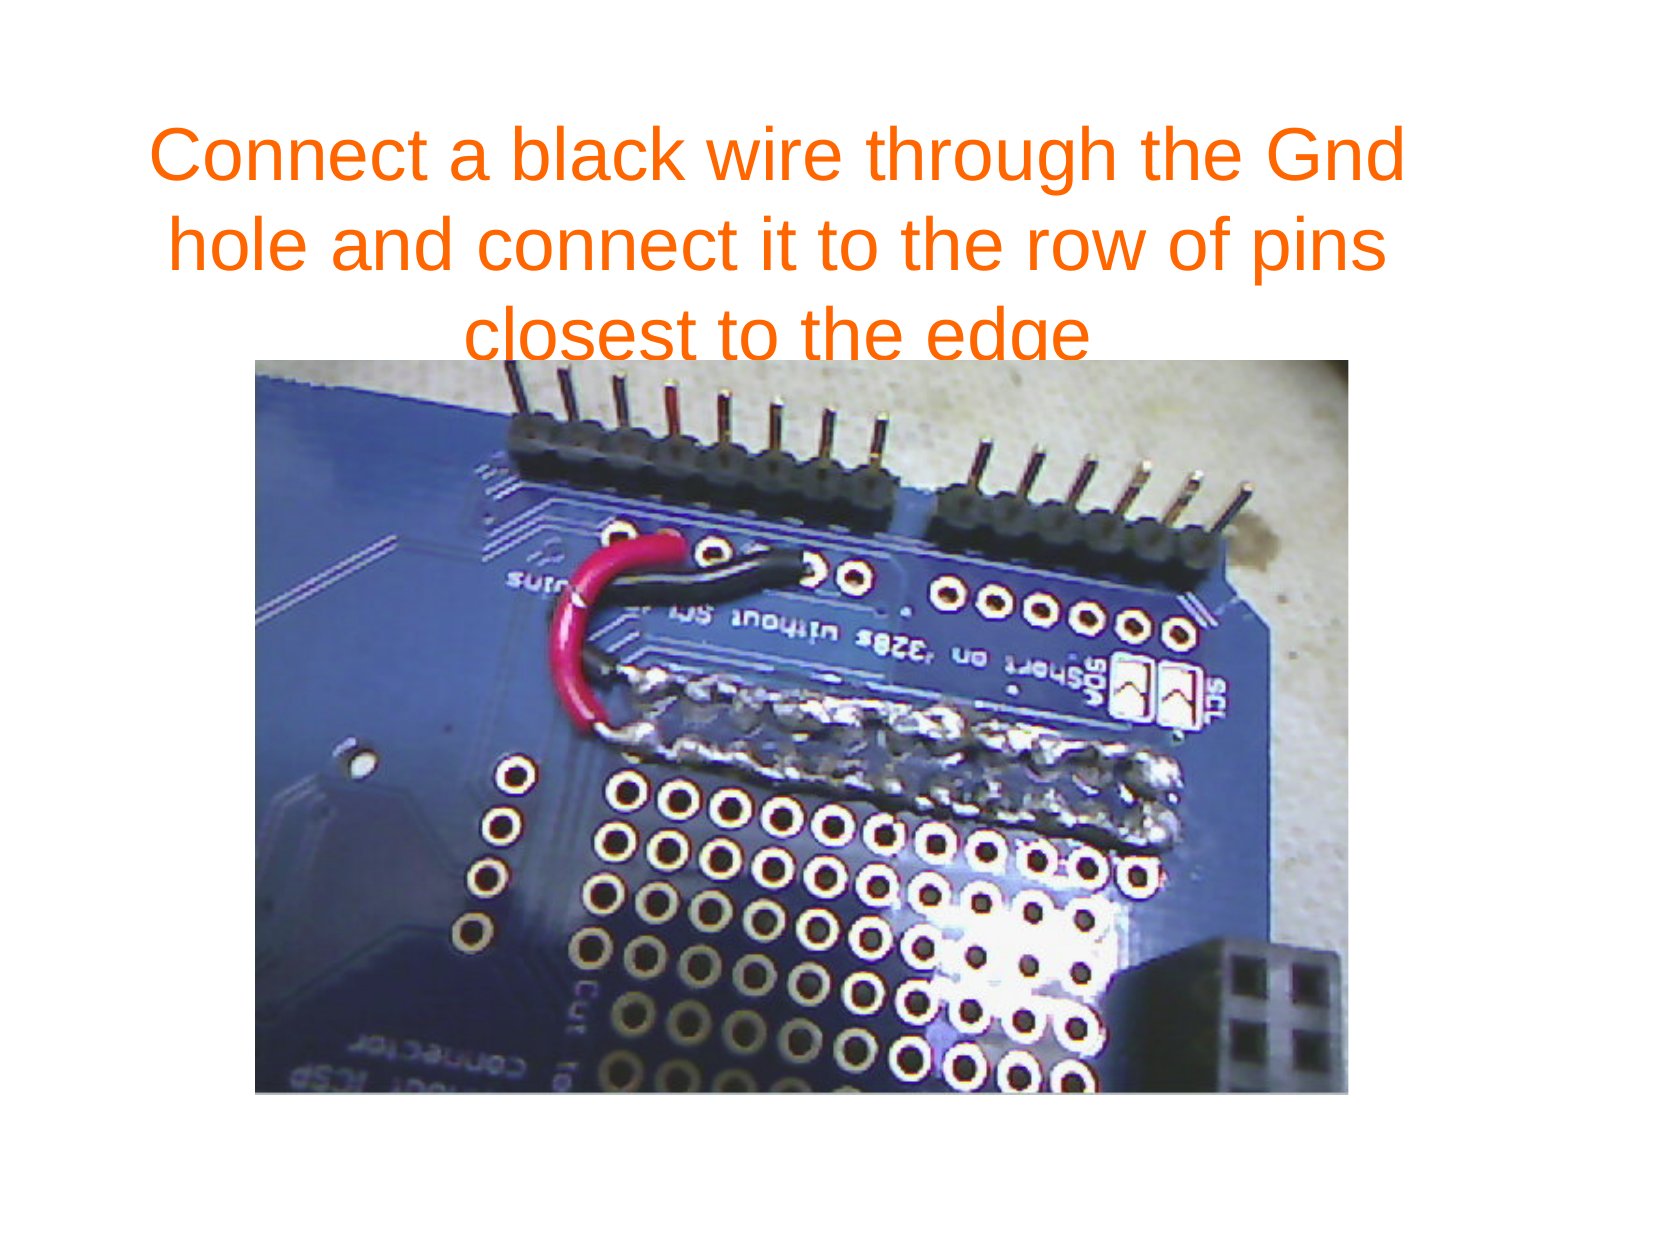

# Connect a black wire through the Gnd hole and connect it to the row of pins closest to the edge